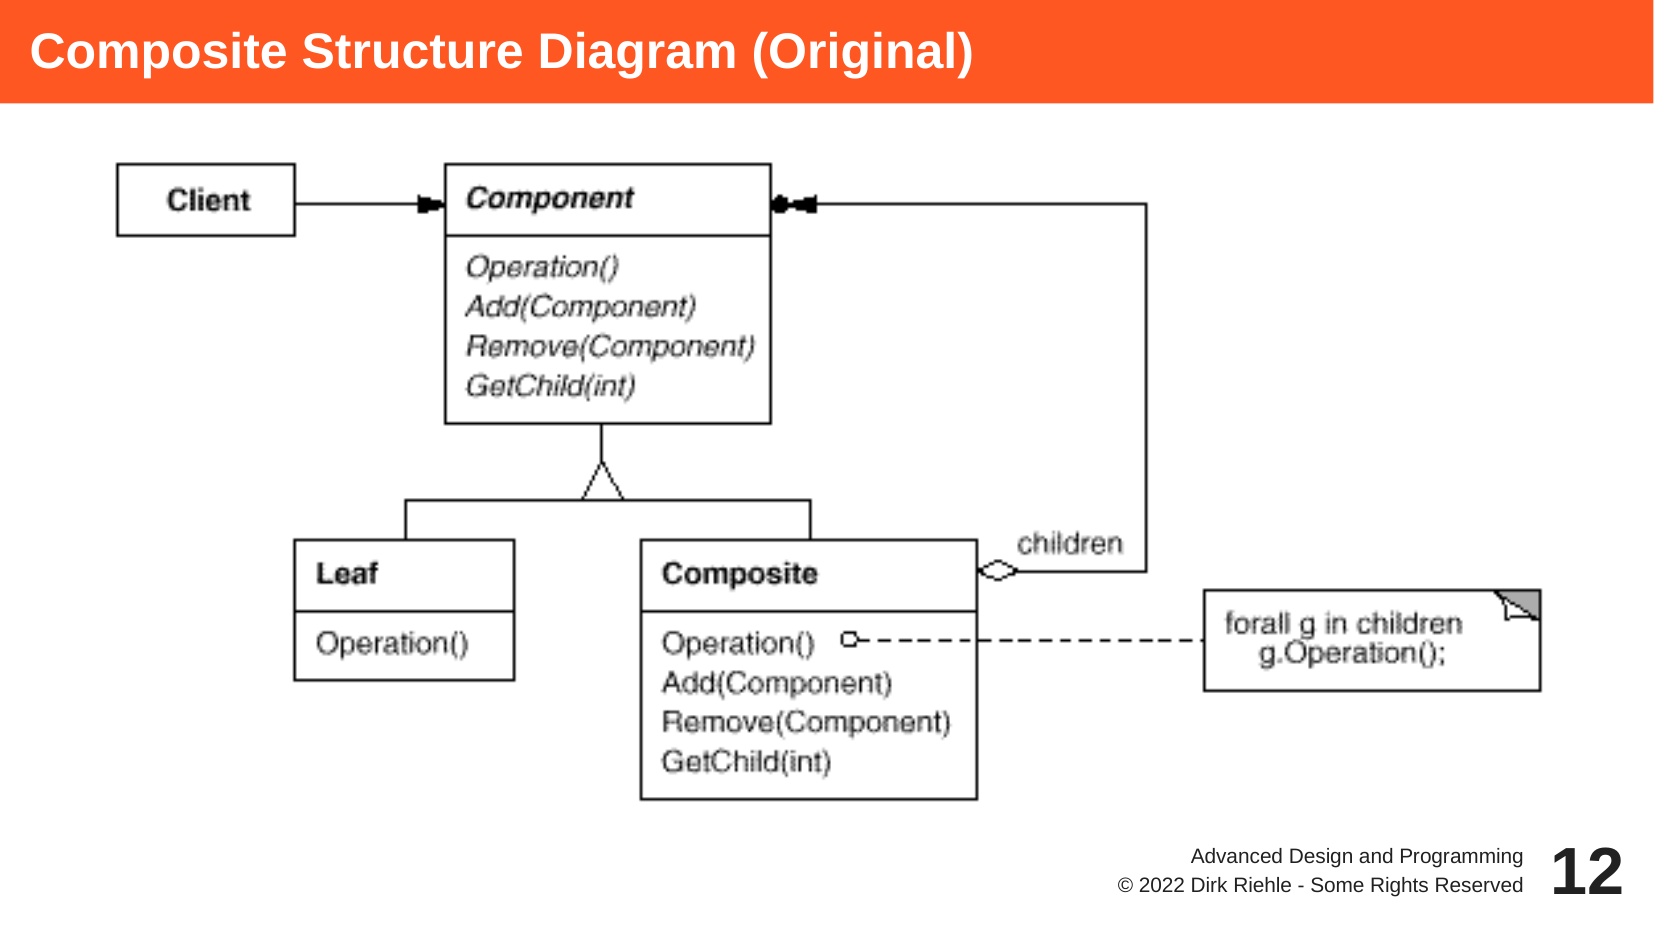

# Composite Structure Diagram (Original)
Advanced Design and Programming
12
© 2022 Dirk Riehle - Some Rights Reserved